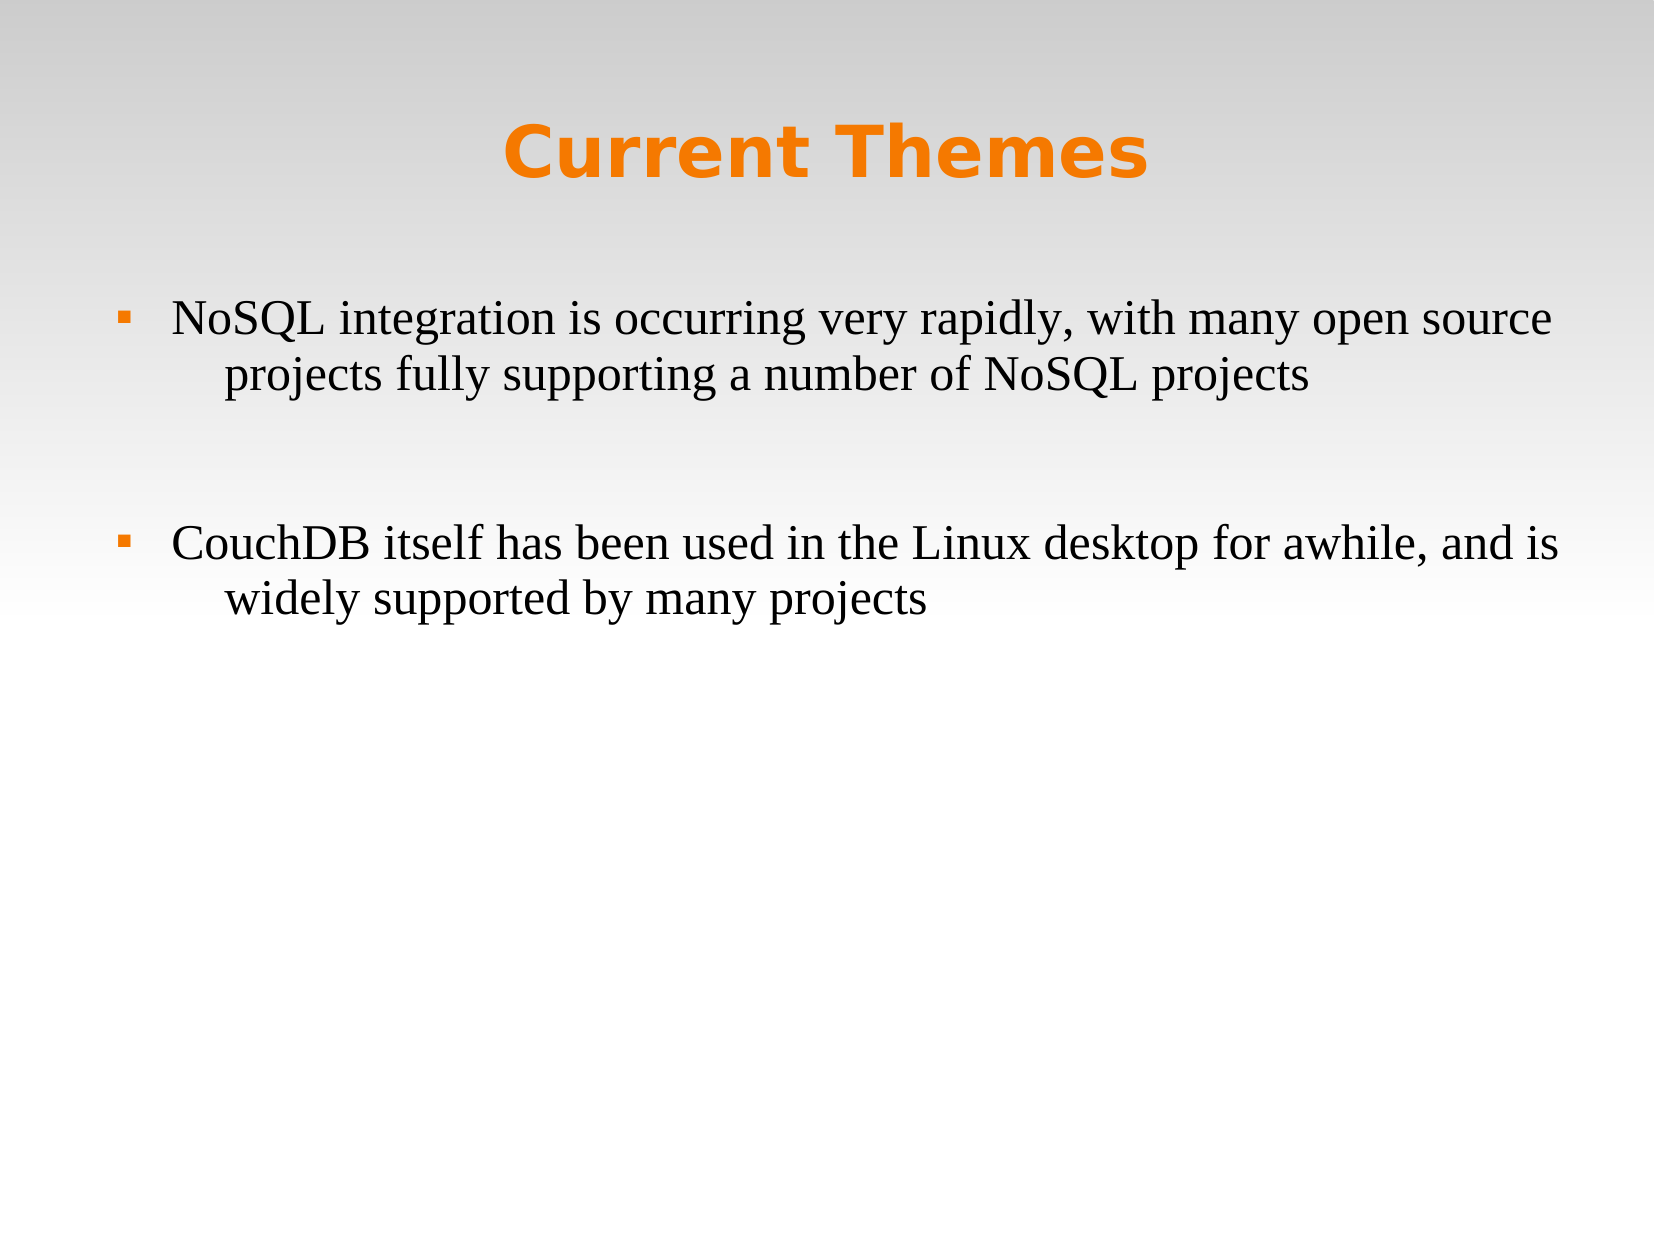

# Current Themes
NoSQL integration is occurring very rapidly, with many open source projects fully supporting a number of NoSQL projects
CouchDB itself has been used in the Linux desktop for awhile, and is widely supported by many projects